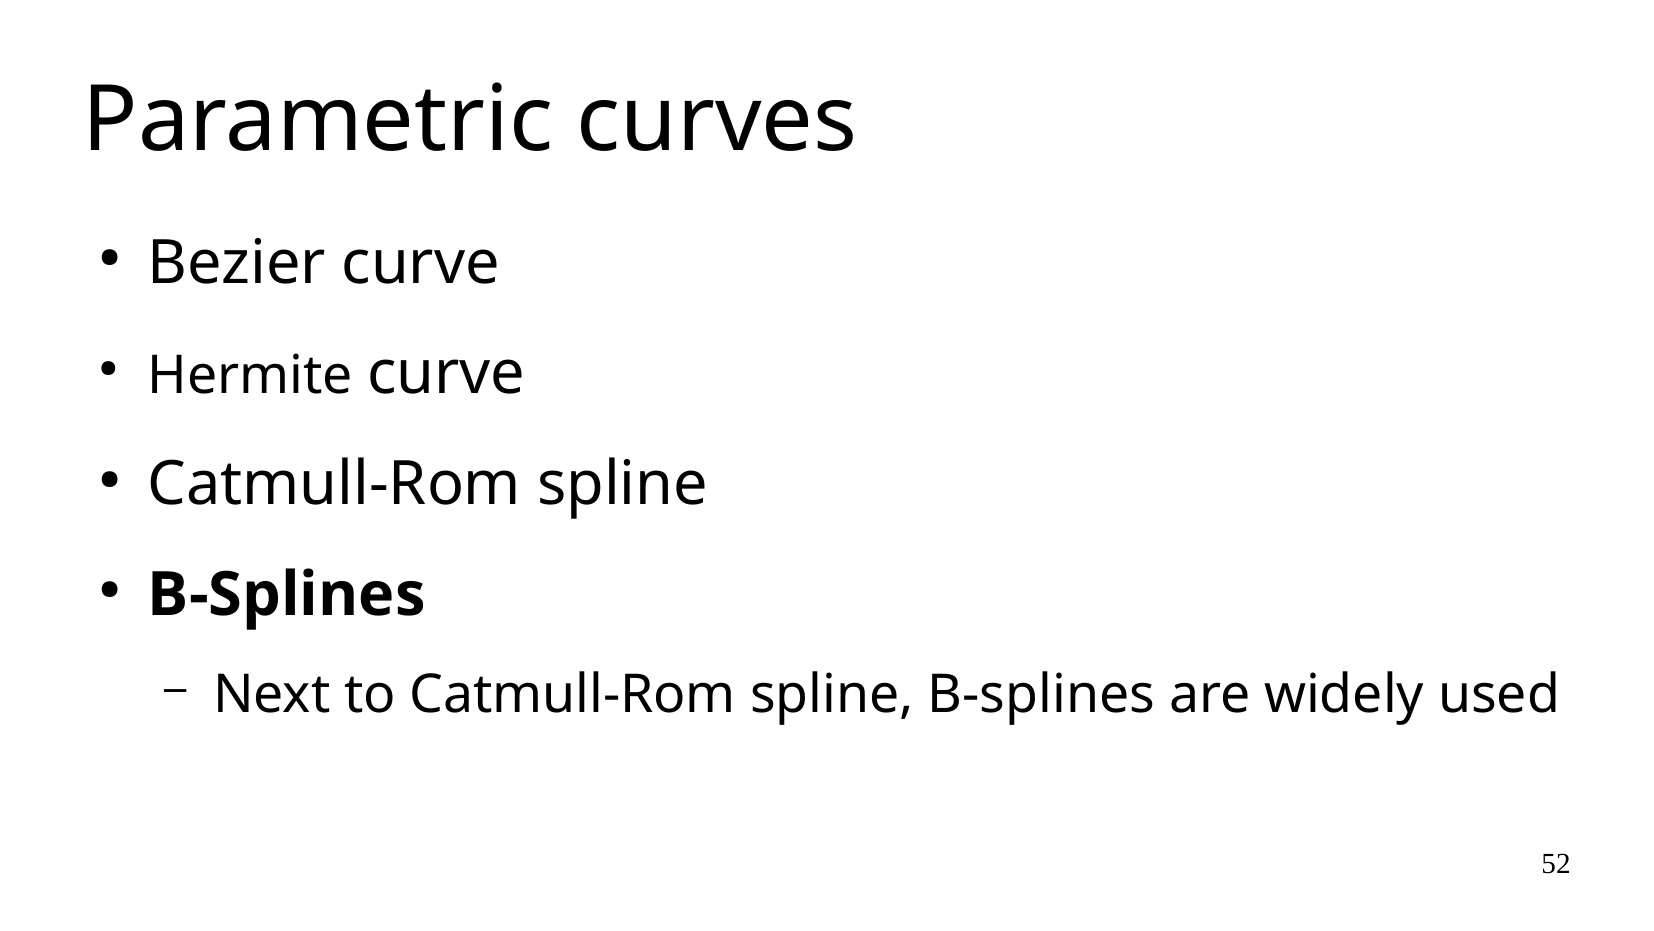

# Parametric curves
Bezier curve
Hermite curve
Catmull-Rom spline
B-Splines
Next to Catmull-Rom spline, B-splines are widely used
52